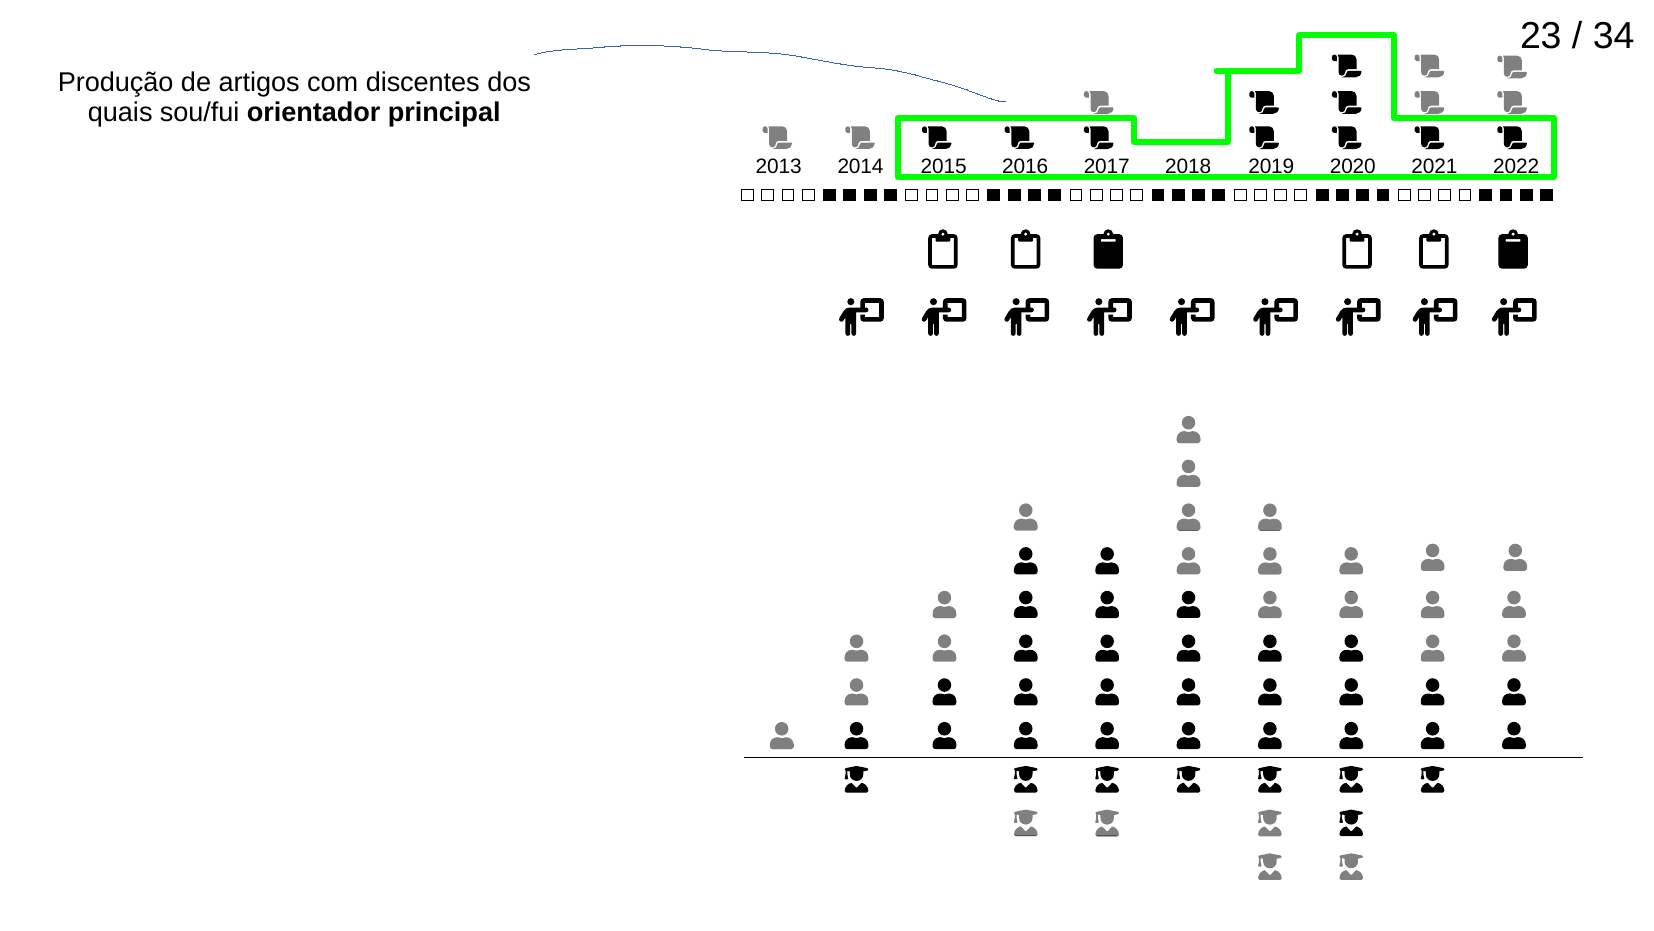

Produção de artigos com discentes dos quais sou/fui orientador principal
2013
2014
2015
2016
2017
2018
2019
2020
2021
2022